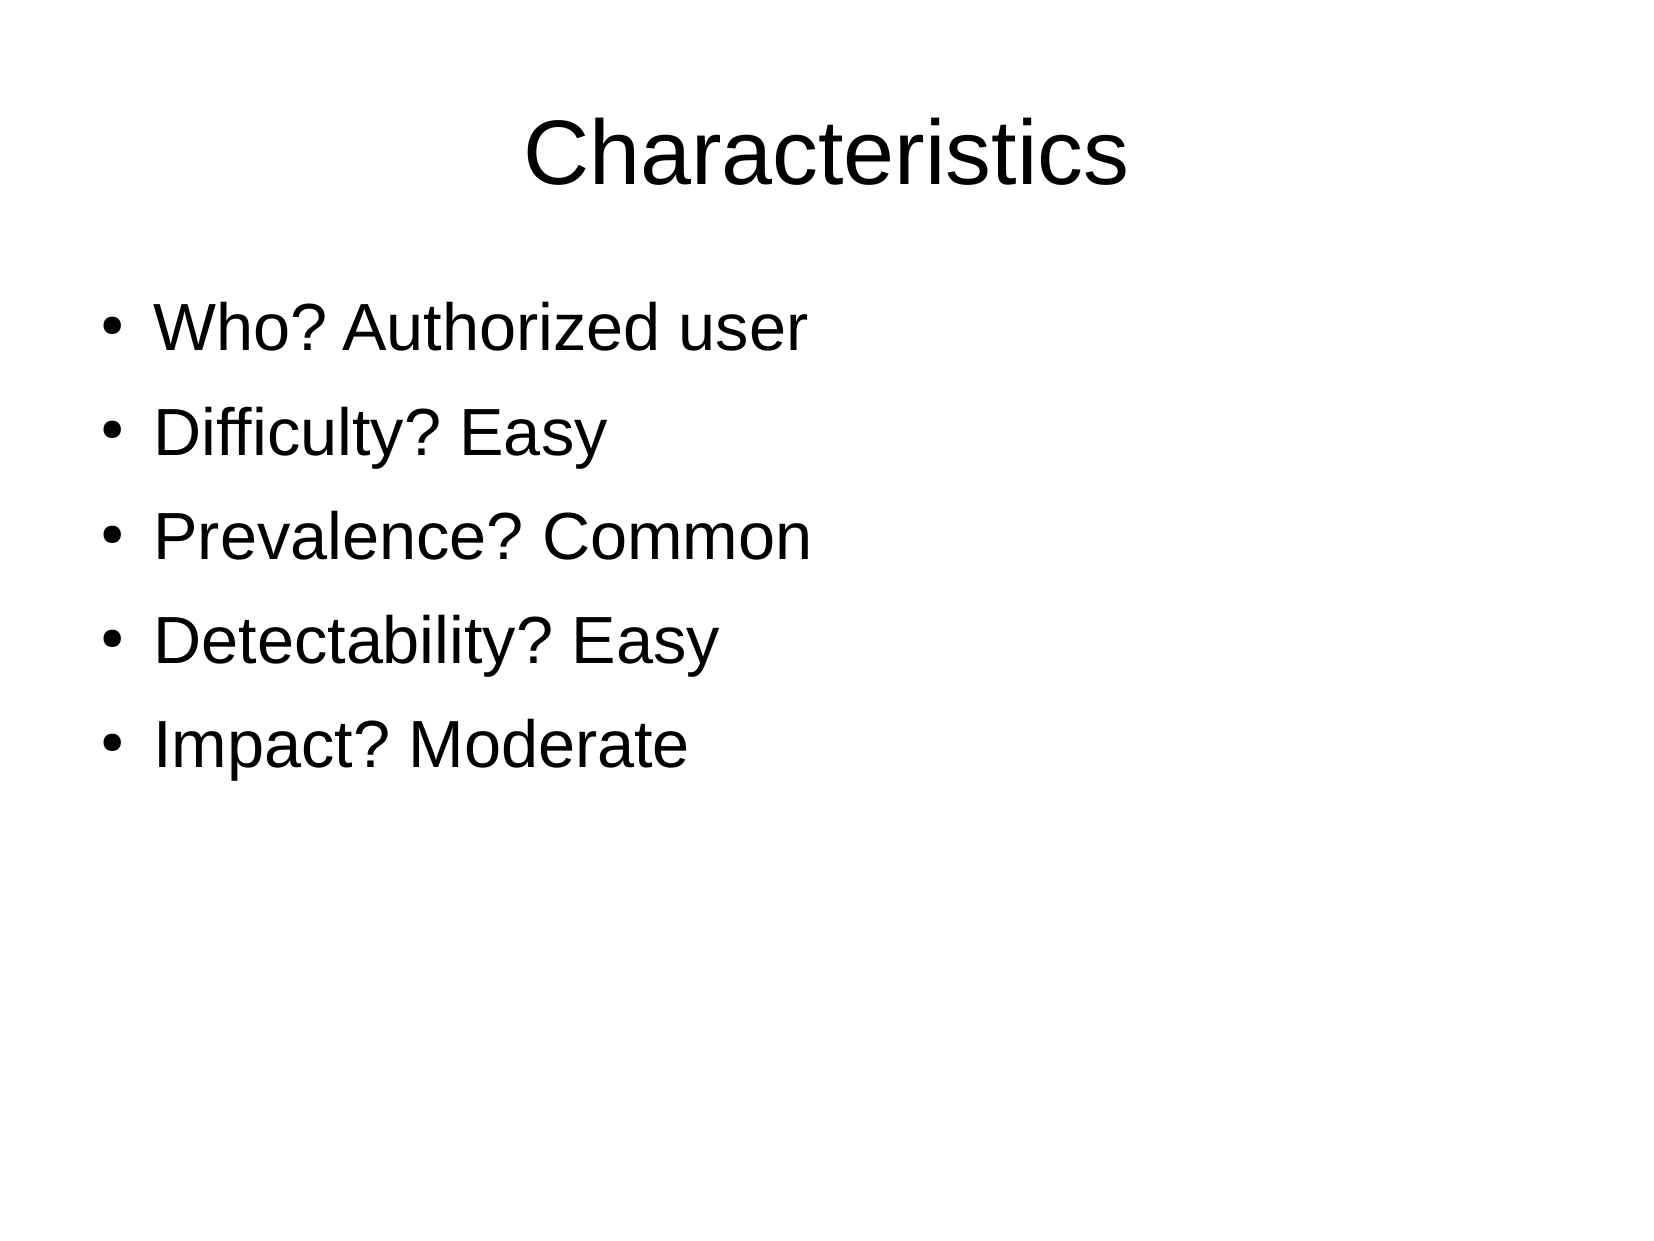

# Characteristics
Who? Authorized user
Difficulty? Easy
Prevalence? Common
Detectability? Easy
Impact? Moderate